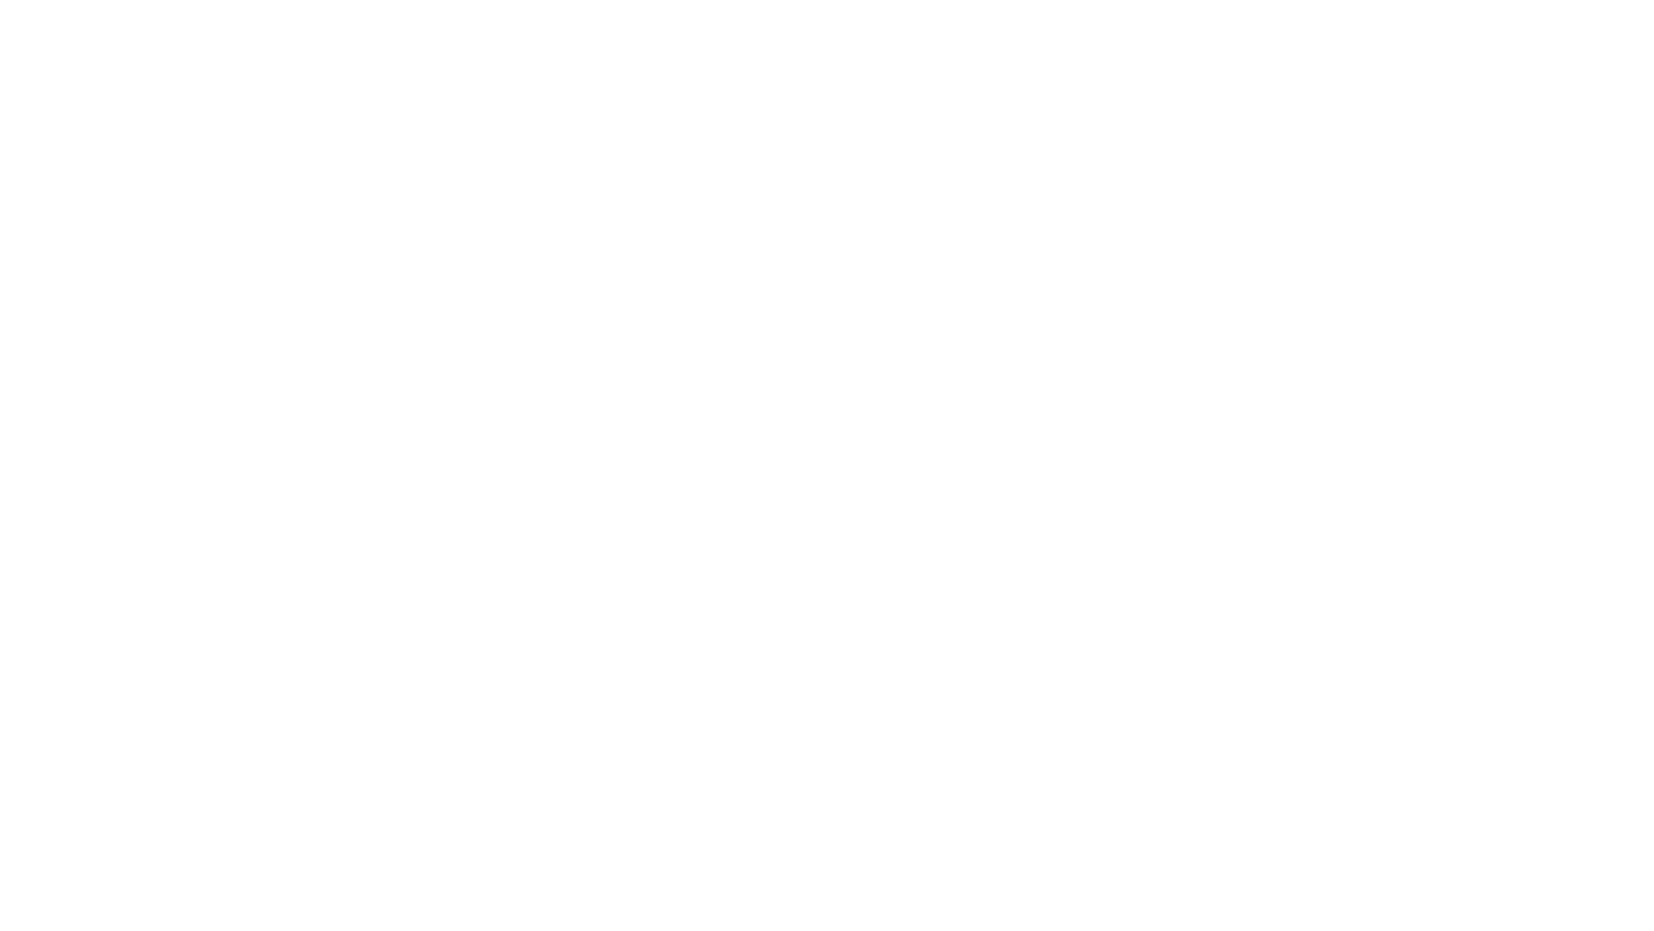

# Apresentação do circuito
O circuito de um laço.
Temos assim dois destes circuitos formando os laços que estão interagindo com os sinais PWM e ADC do microcontrolador e assim medindo a velocidade.